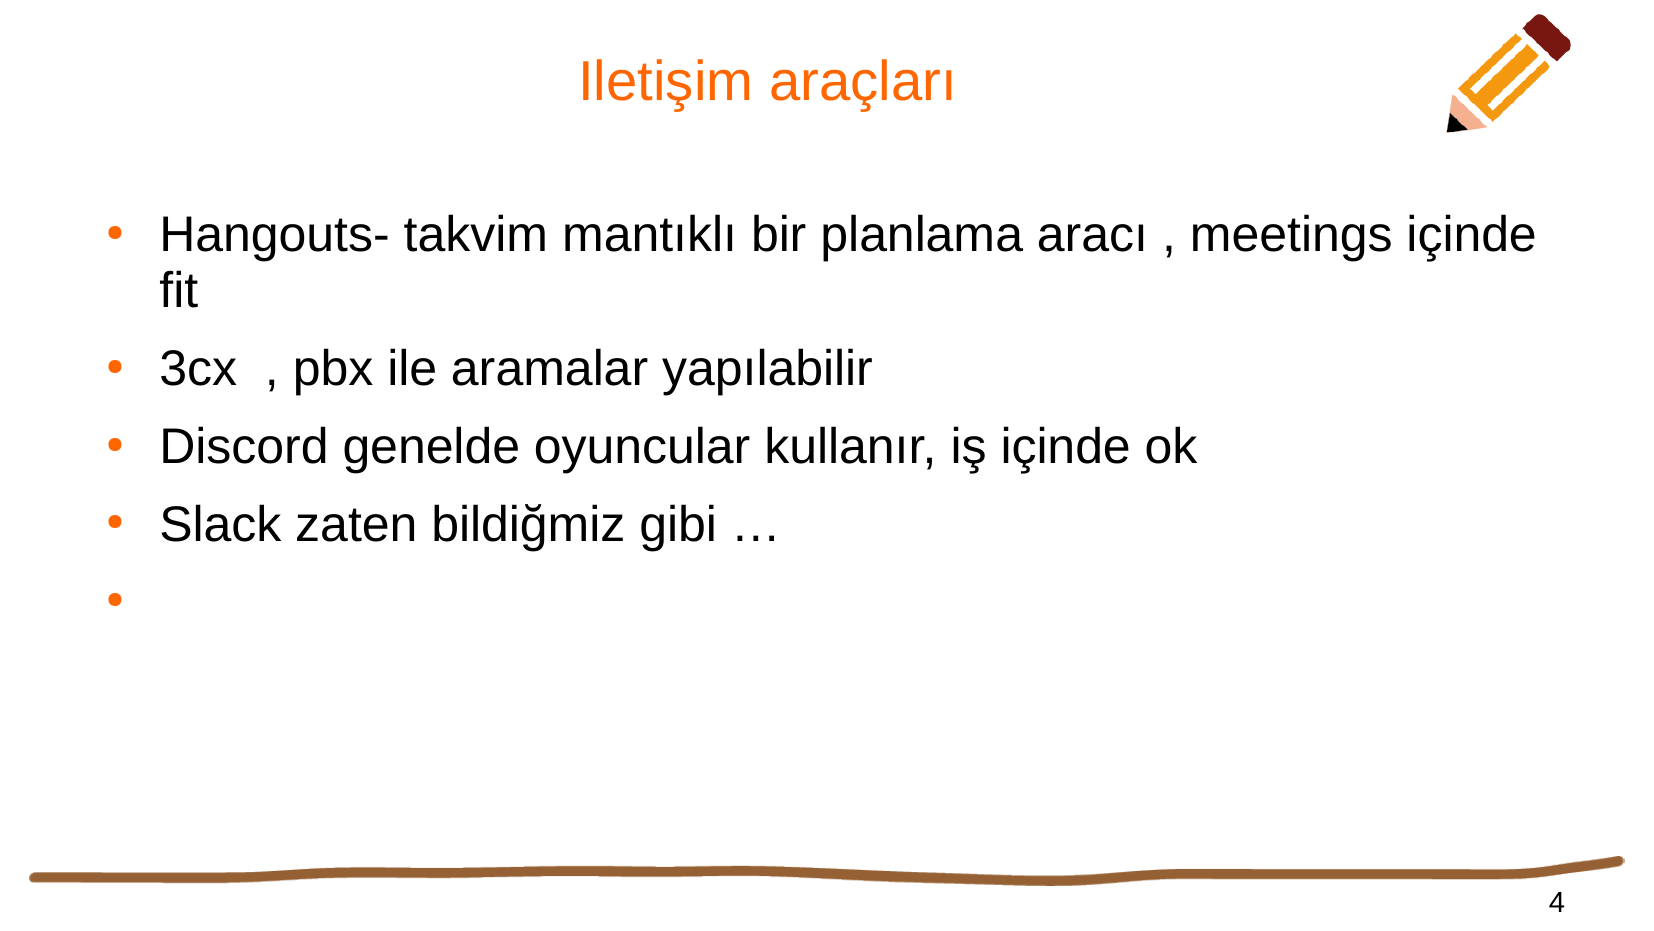

# Iletişim araçları
Hangouts- takvim mantıklı bir planlama aracı , meetings içinde fit
3cx , pbx ile aramalar yapılabilir
Discord genelde oyuncular kullanır, iş içinde ok
Slack zaten bildiğmiz gibi …
4